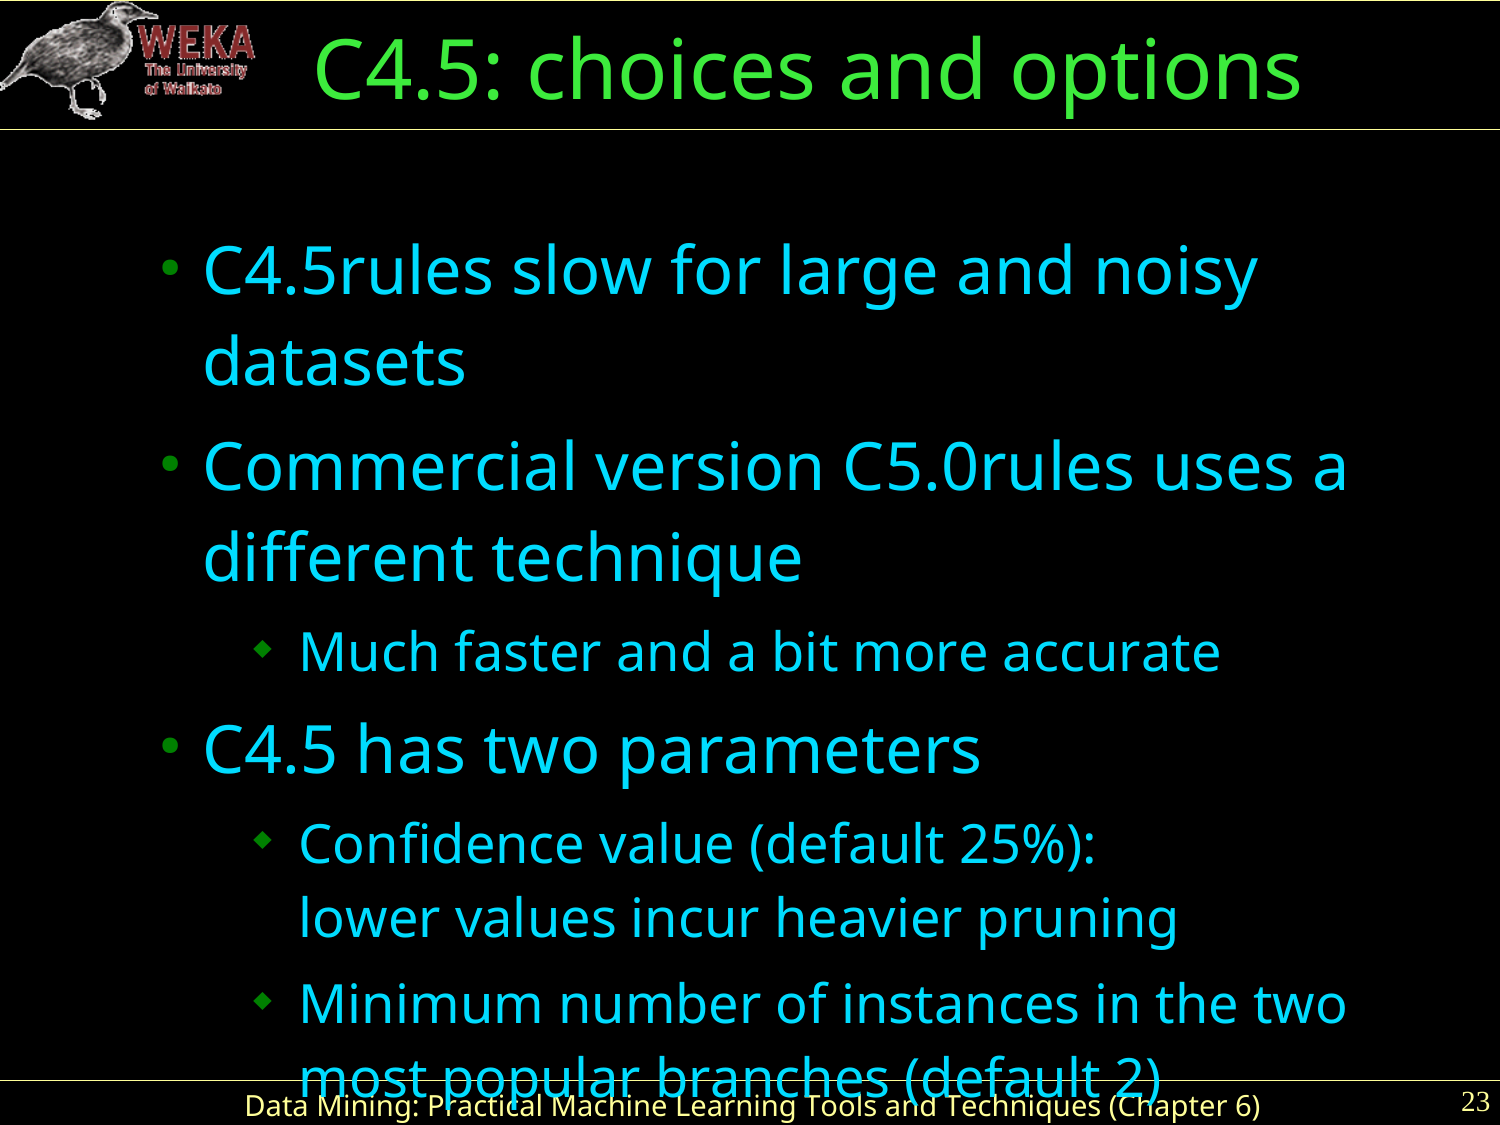

# C4.5: choices and options
C4.5rules slow for large and noisy datasets
Commercial version C5.0rules uses a different technique
Much faster and a bit more accurate
C4.5 has two parameters
Confidence value (default 25%):
lower values incur heavier pruning
Minimum number of instances in the two most popular branches (default 2)
Data Mining: Practical Machine Learning Tools and Techniques (Chapter 6)
23